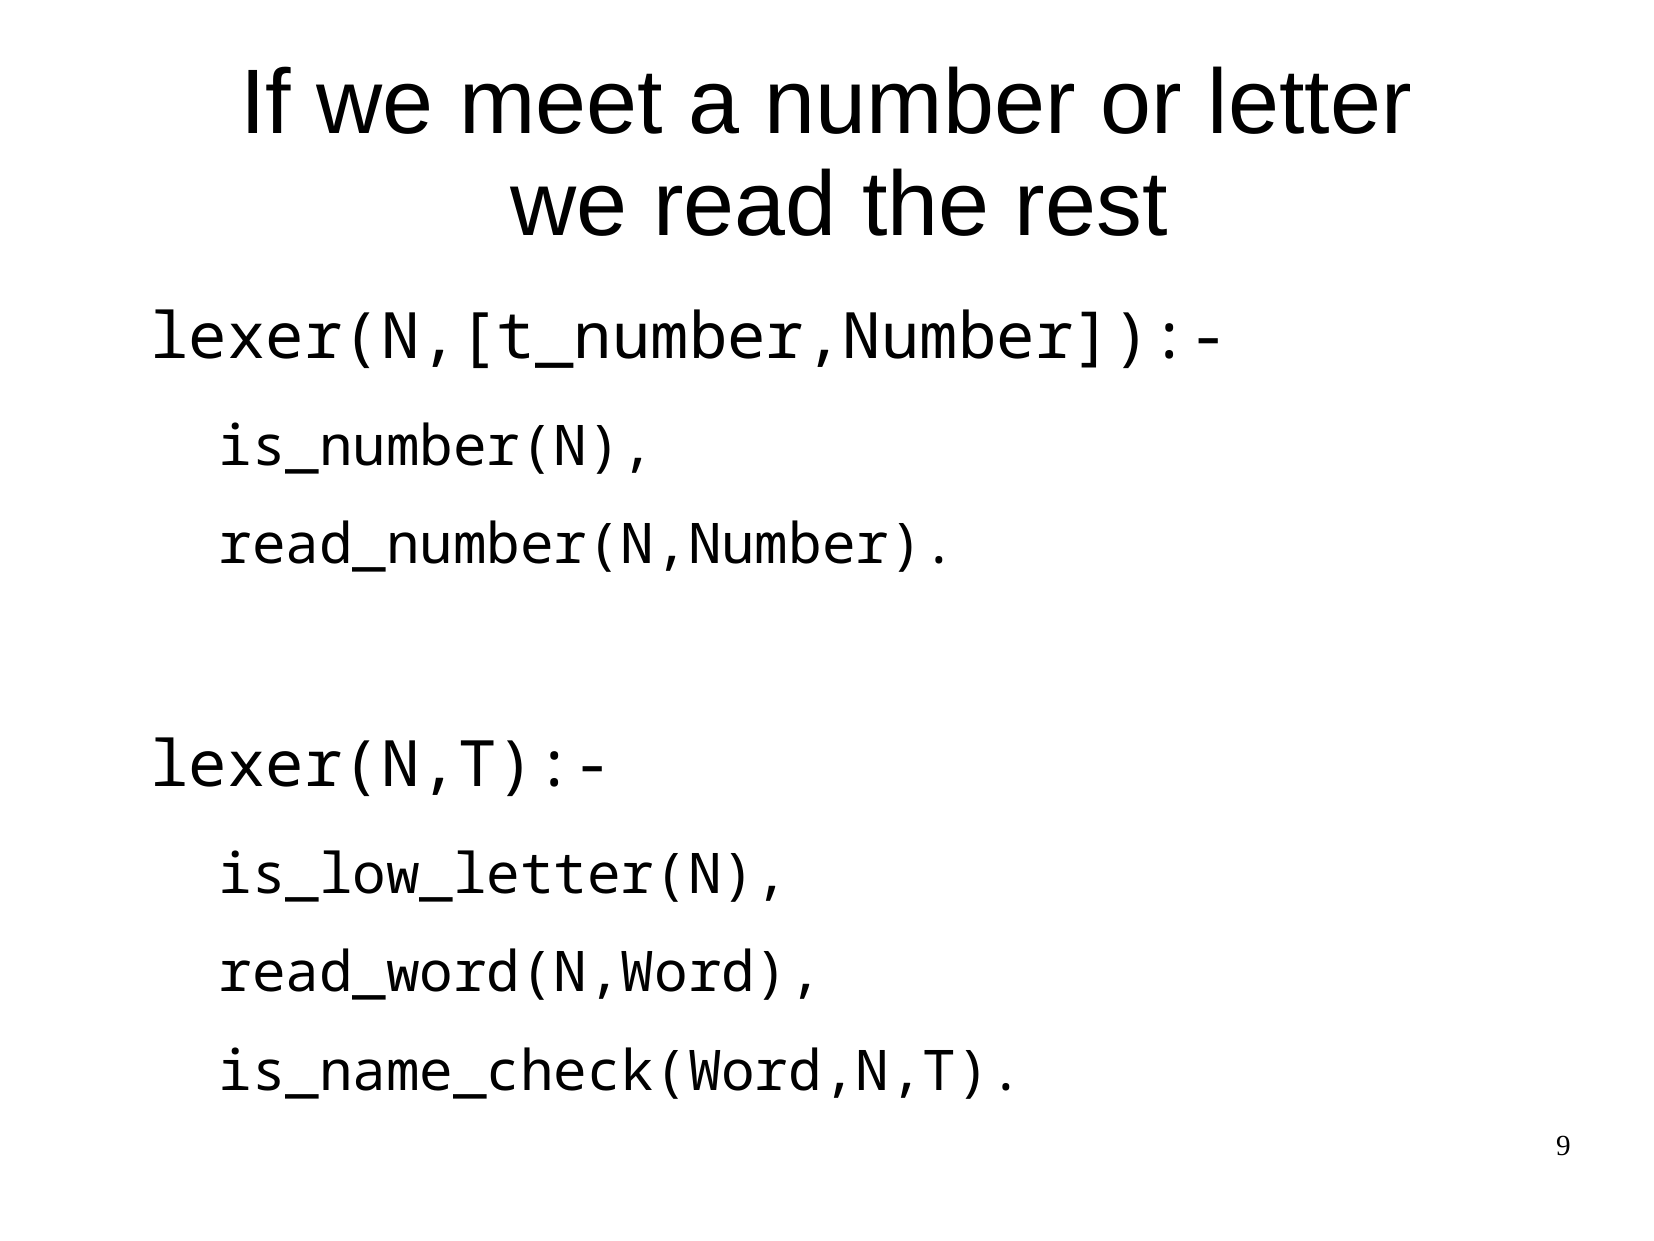

# If we meet a number or letter we read the rest
lexer(N,[t_number,Number]):-
is_number(N),
read_number(N,Number).
lexer(N,T):-
is_low_letter(N),
read_word(N,Word),
is_name_check(Word,N,T).
9